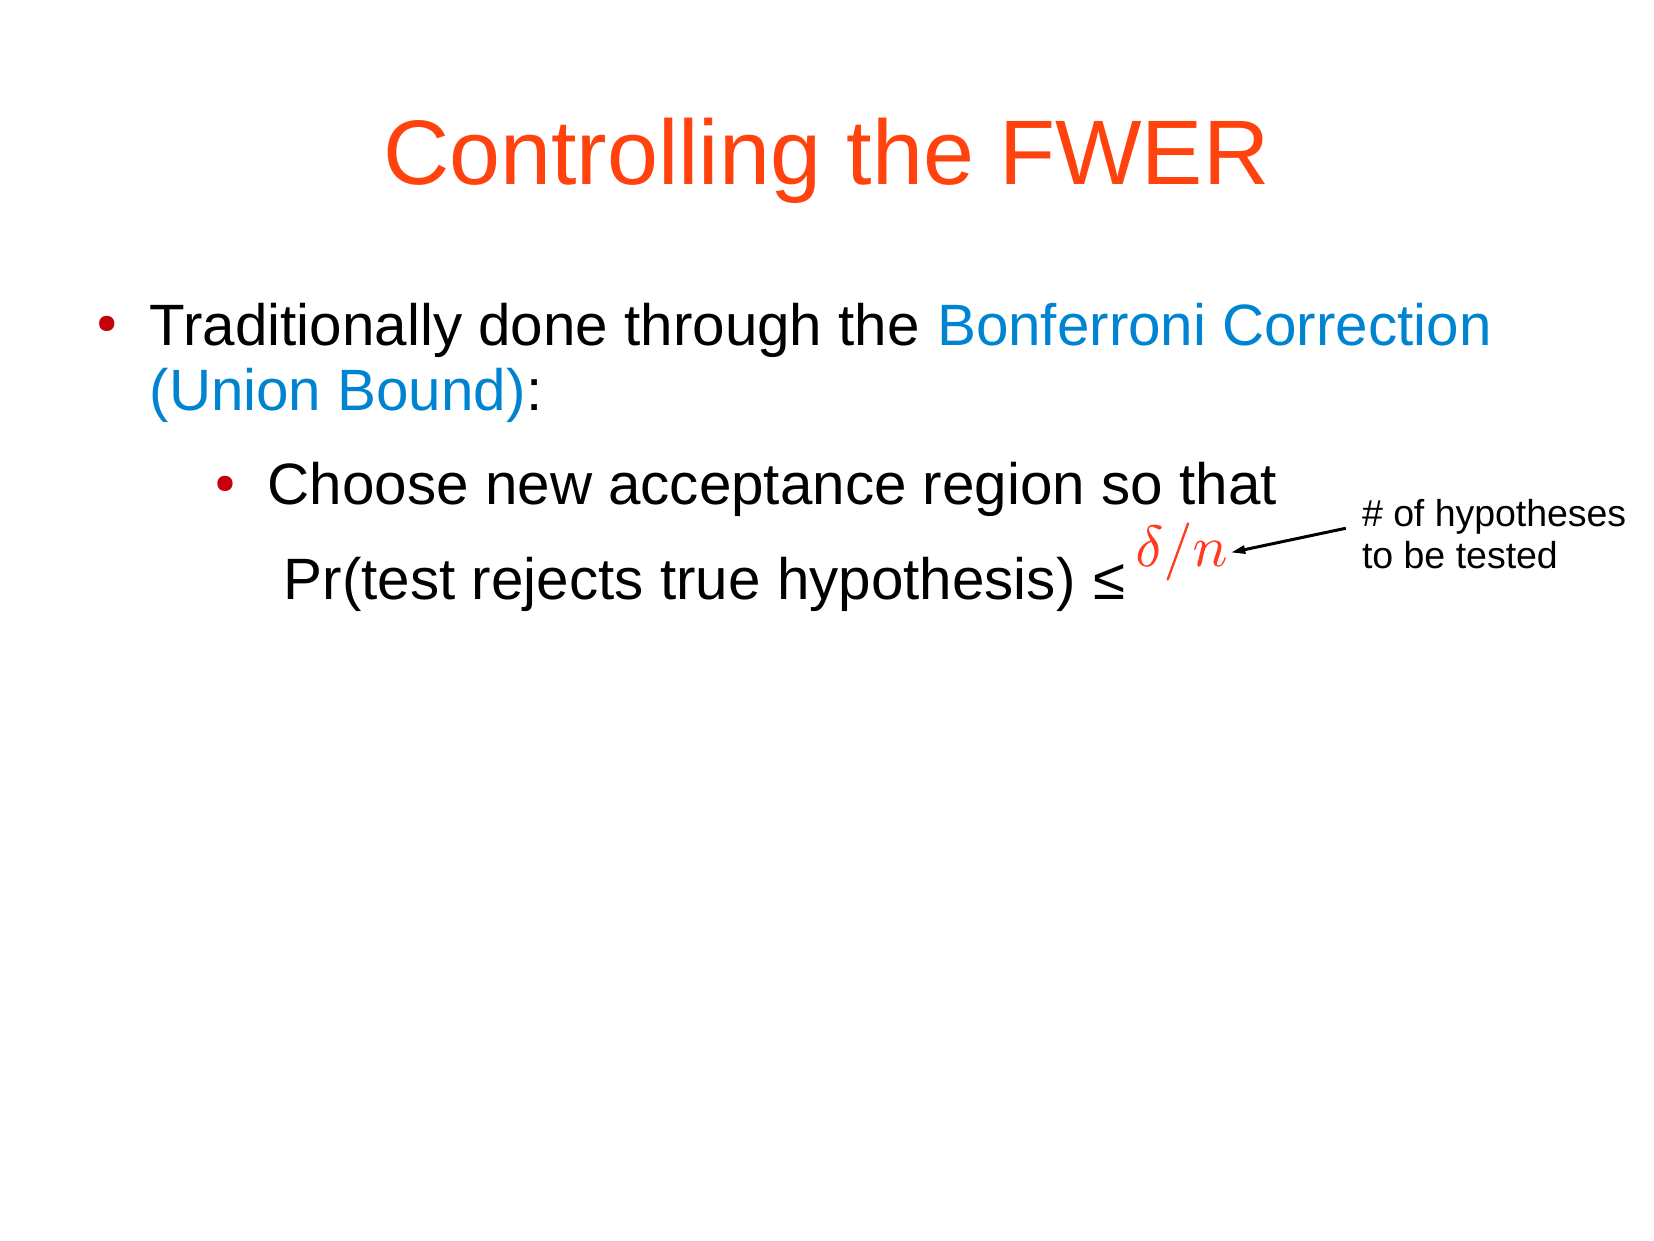

# Controlling the FWER
Traditionally done through the Bonferroni Correction (Union Bound):
Choose new acceptance region so that
 Pr(test rejects true hypothesis) ≤
# of hypotheses
to be tested